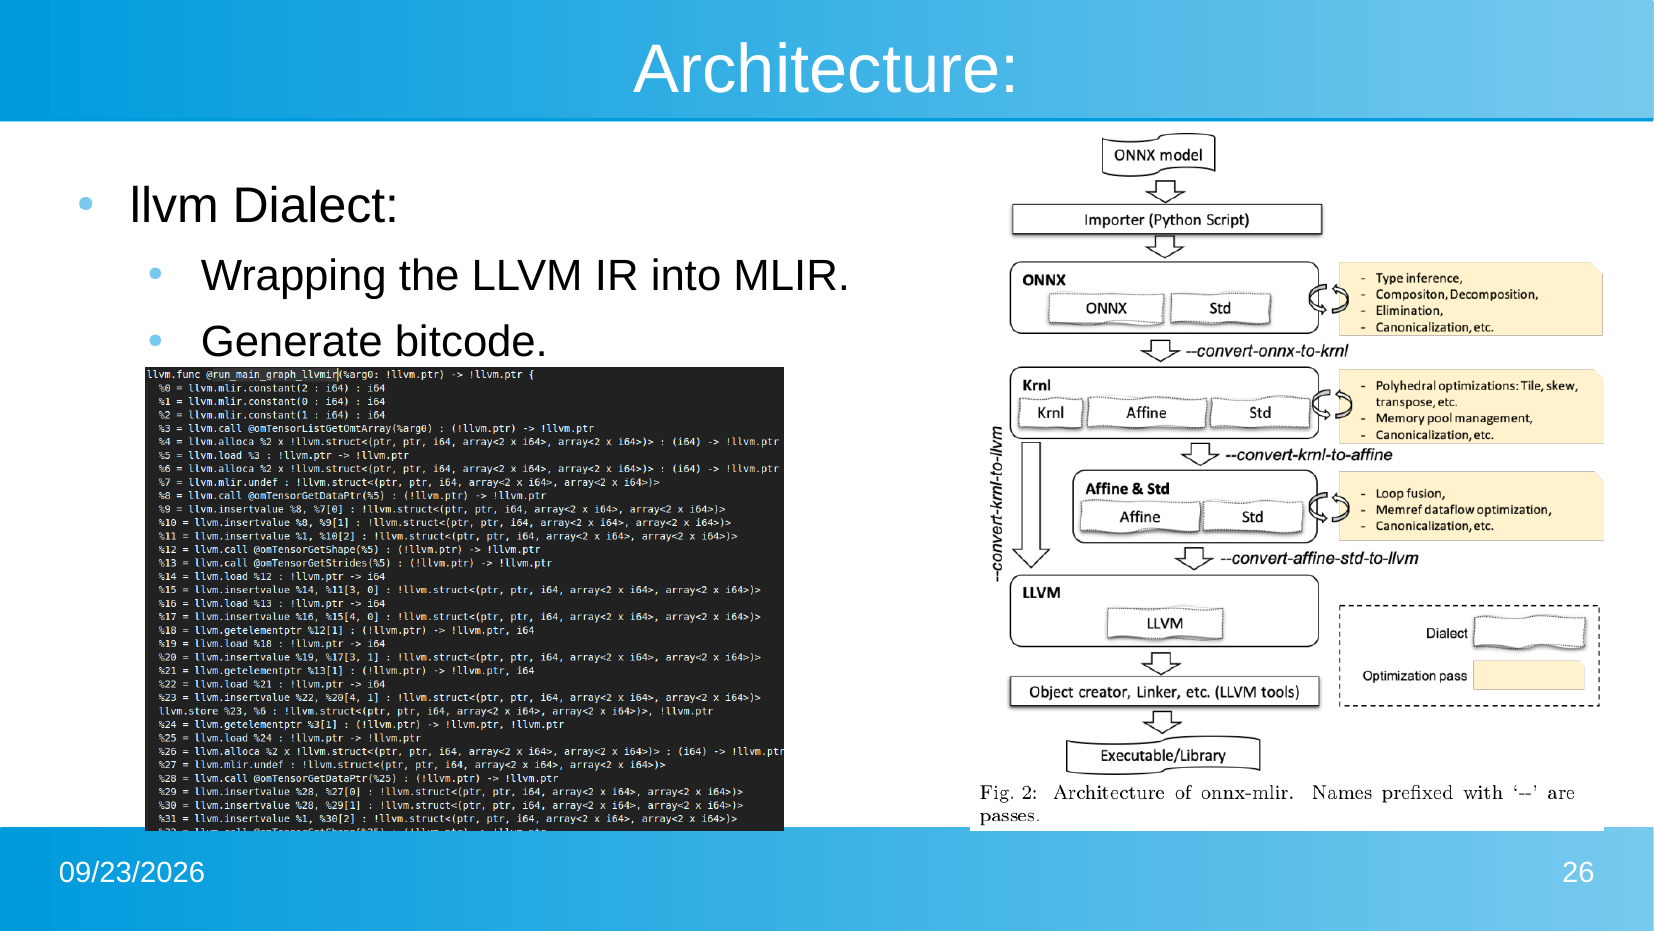

# Architecture:
llvm Dialect:
Wrapping the LLVM IR into MLIR.
Generate bitcode.
26